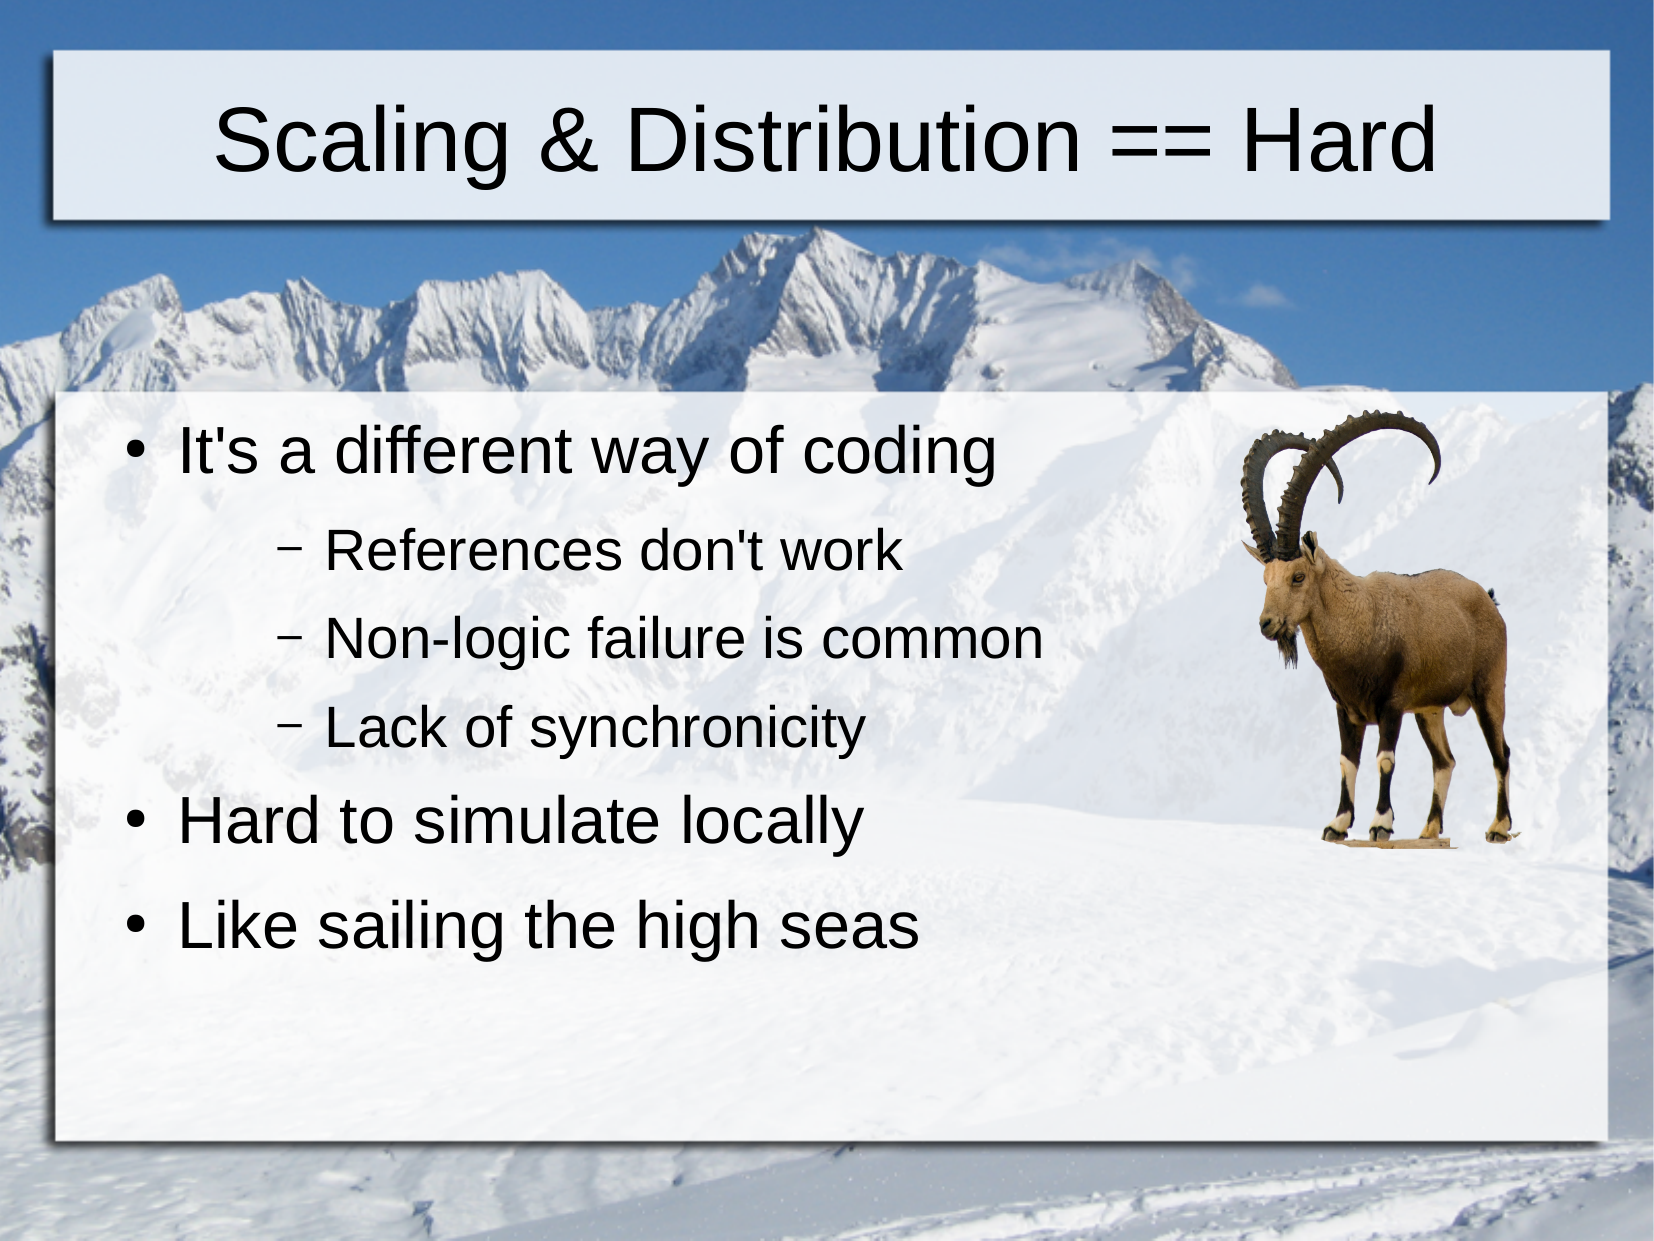

# Scaling & Distribution == Hard
It's a different way of coding
References don't work
Non-logic failure is common
Lack of synchronicity
Hard to simulate locally
Like sailing the high seas